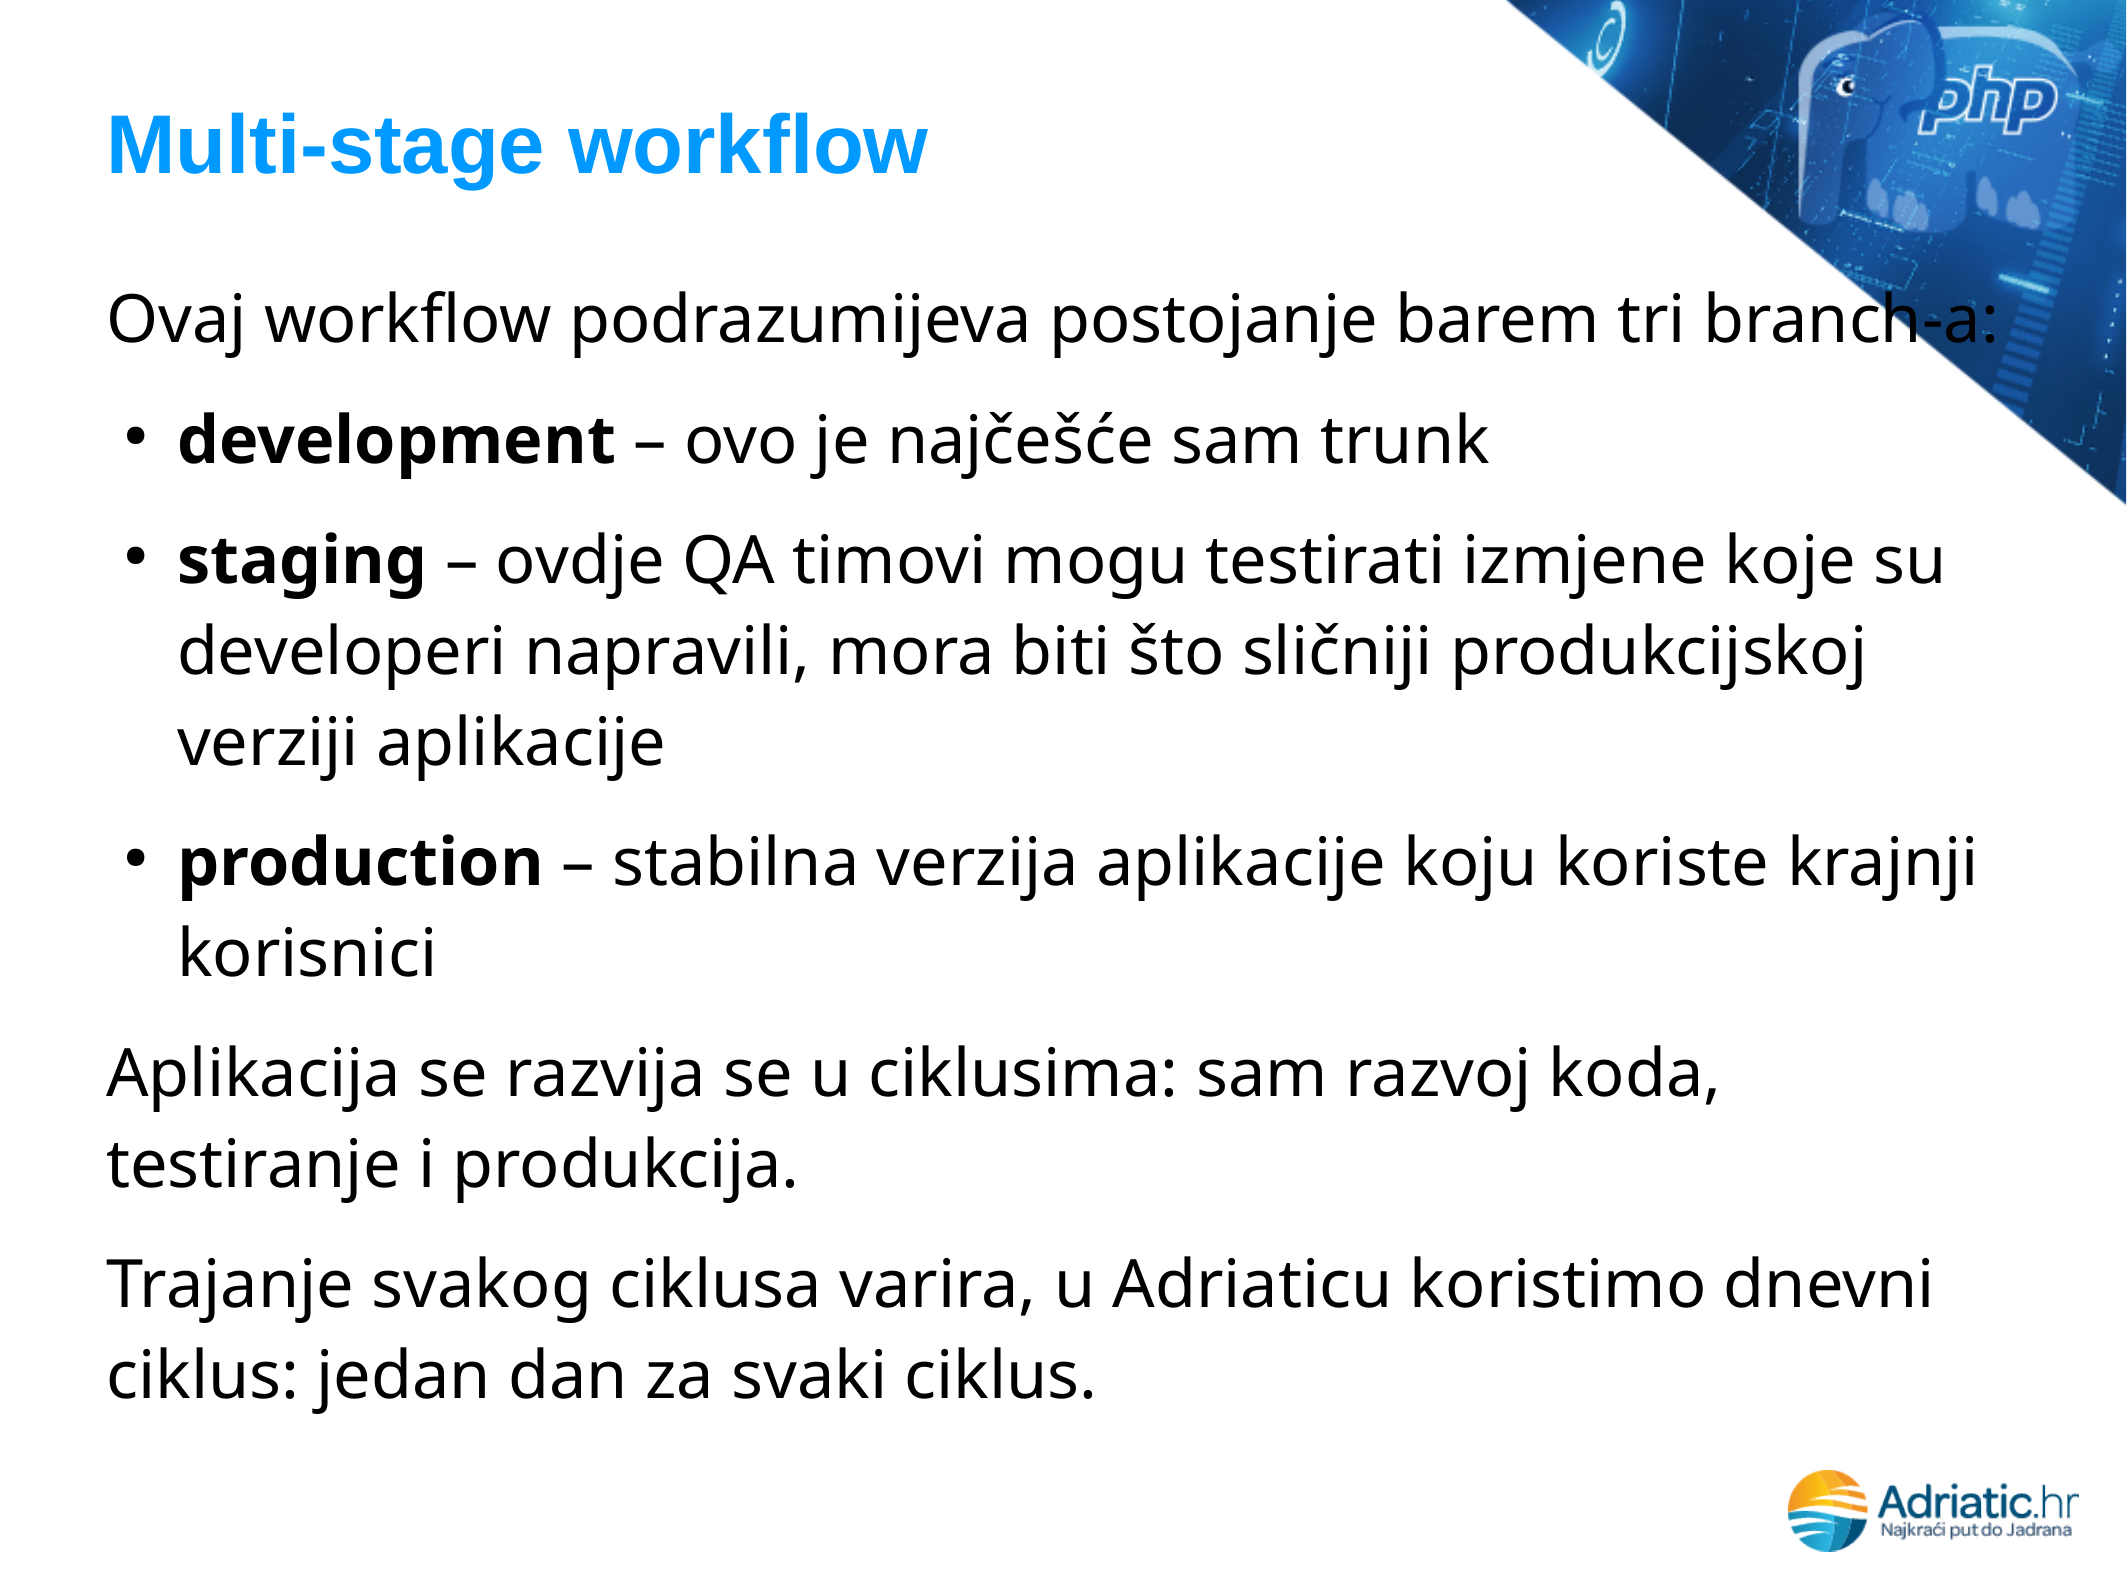

# Multi-stage workflow
Ovaj workflow podrazumijeva postojanje barem tri branch-a:
development – ovo je najčešće sam trunk
staging – ovdje QA timovi mogu testirati izmjene koje su developeri napravili, mora biti što sličniji produkcijskoj verziji aplikacije
production – stabilna verzija aplikacije koju koriste krajnji korisnici
Aplikacija se razvija se u ciklusima: sam razvoj koda, testiranje i produkcija.
Trajanje svakog ciklusa varira, u Adriaticu koristimo dnevni ciklus: jedan dan za svaki ciklus.